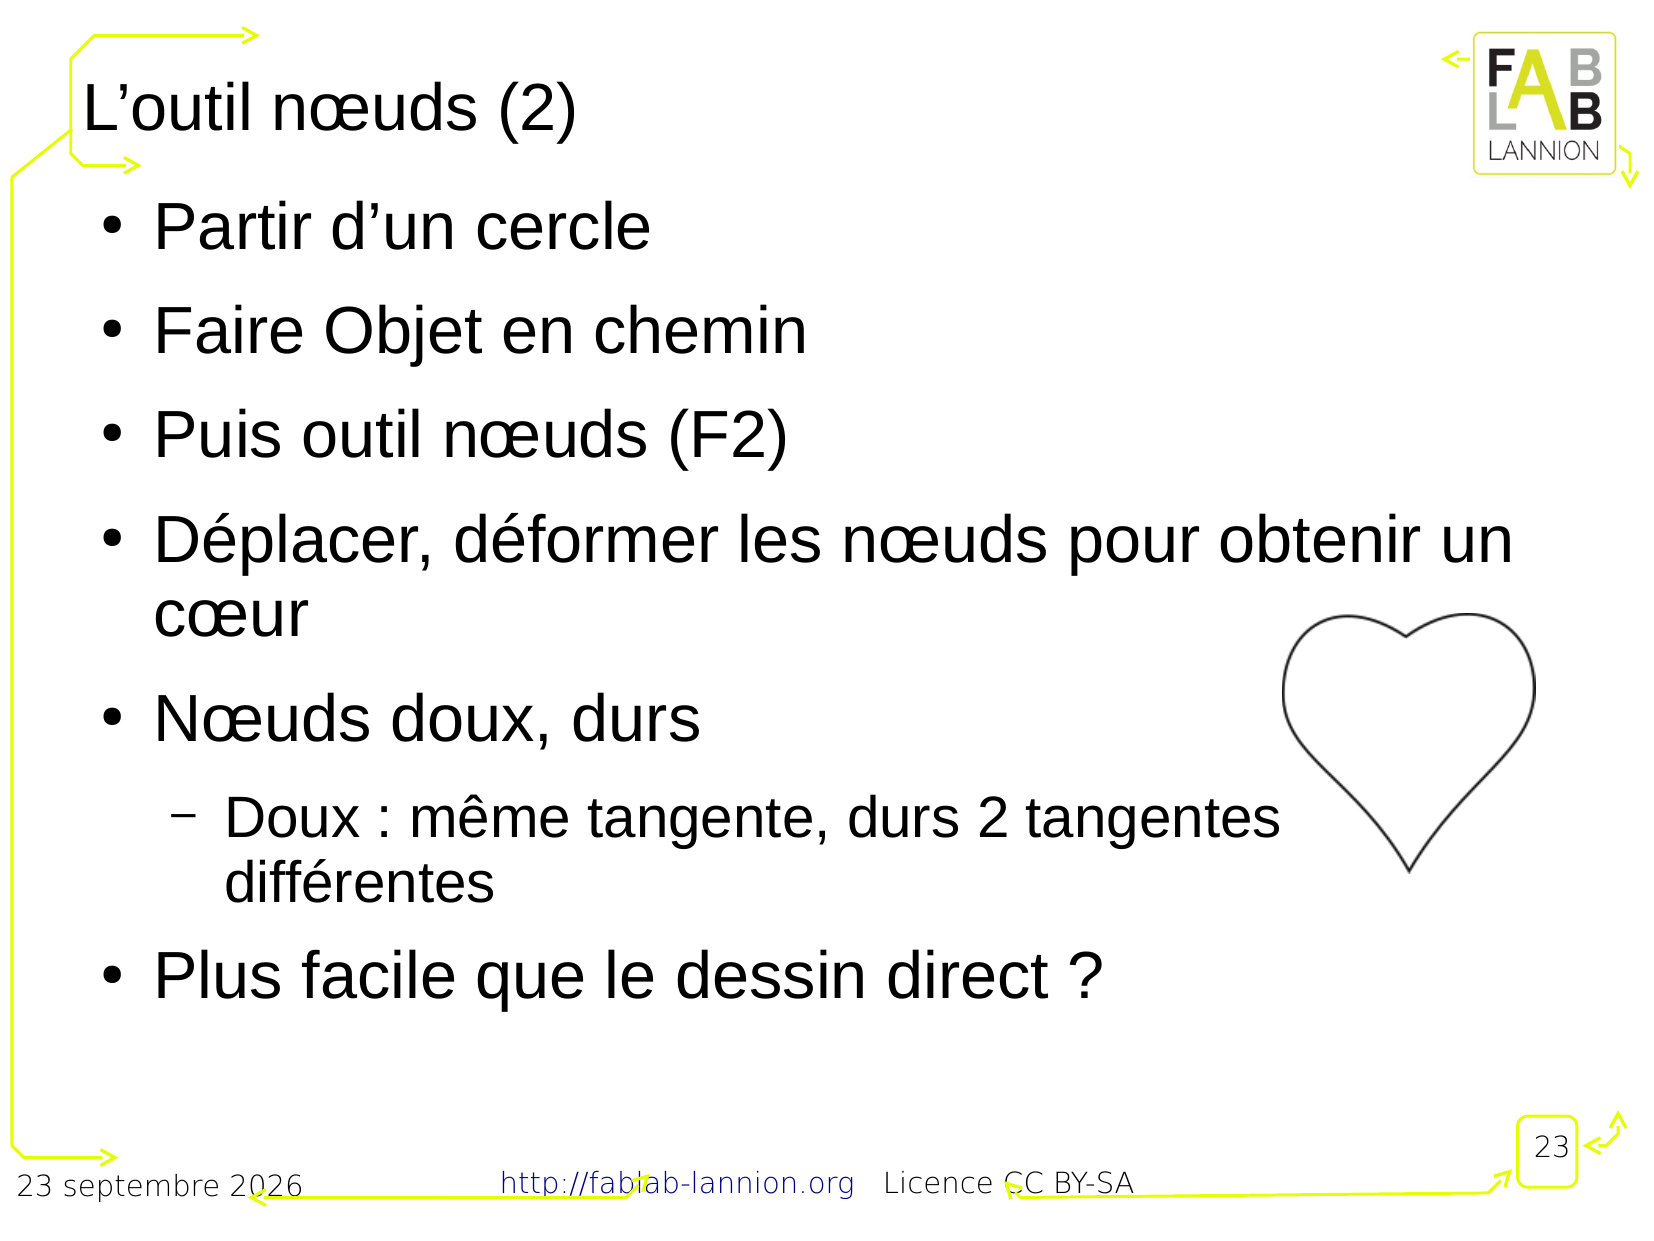

# L’outil nœuds (2)
Partir d’un cercle
Faire Objet en chemin
Puis outil nœuds (F2)
Déplacer, déformer les nœuds pour obtenir un cœur
Nœuds doux, durs
Doux : même tangente, durs 2 tangentes différentes
Plus facile que le dessin direct ?
23